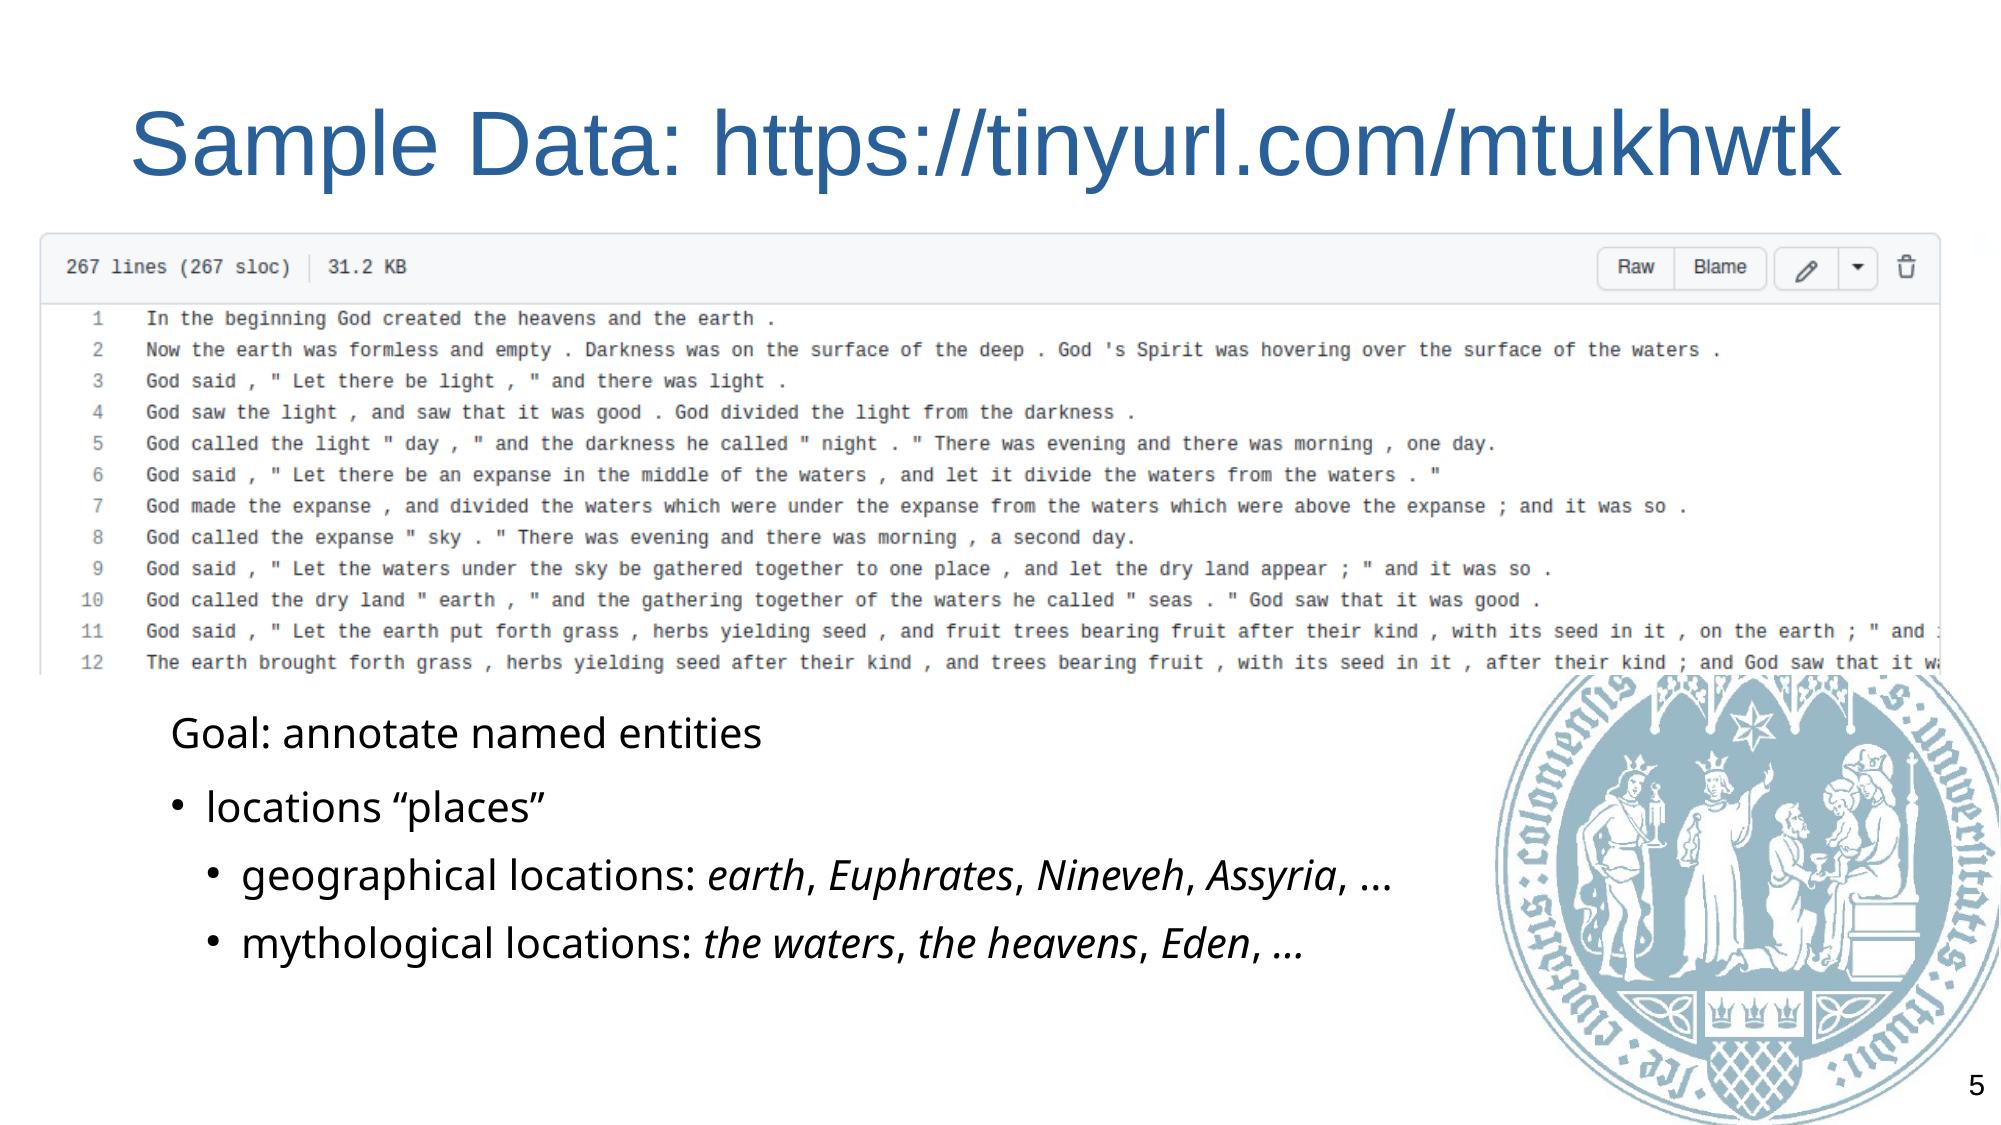

# Sample Data: https://tinyurl.com/mtukhwtk
Goal: annotate named entities
locations “places”
geographical locations: earth, Euphrates, Nineveh, Assyria, ...
mythological locations: the waters, the heavens, Eden, ...